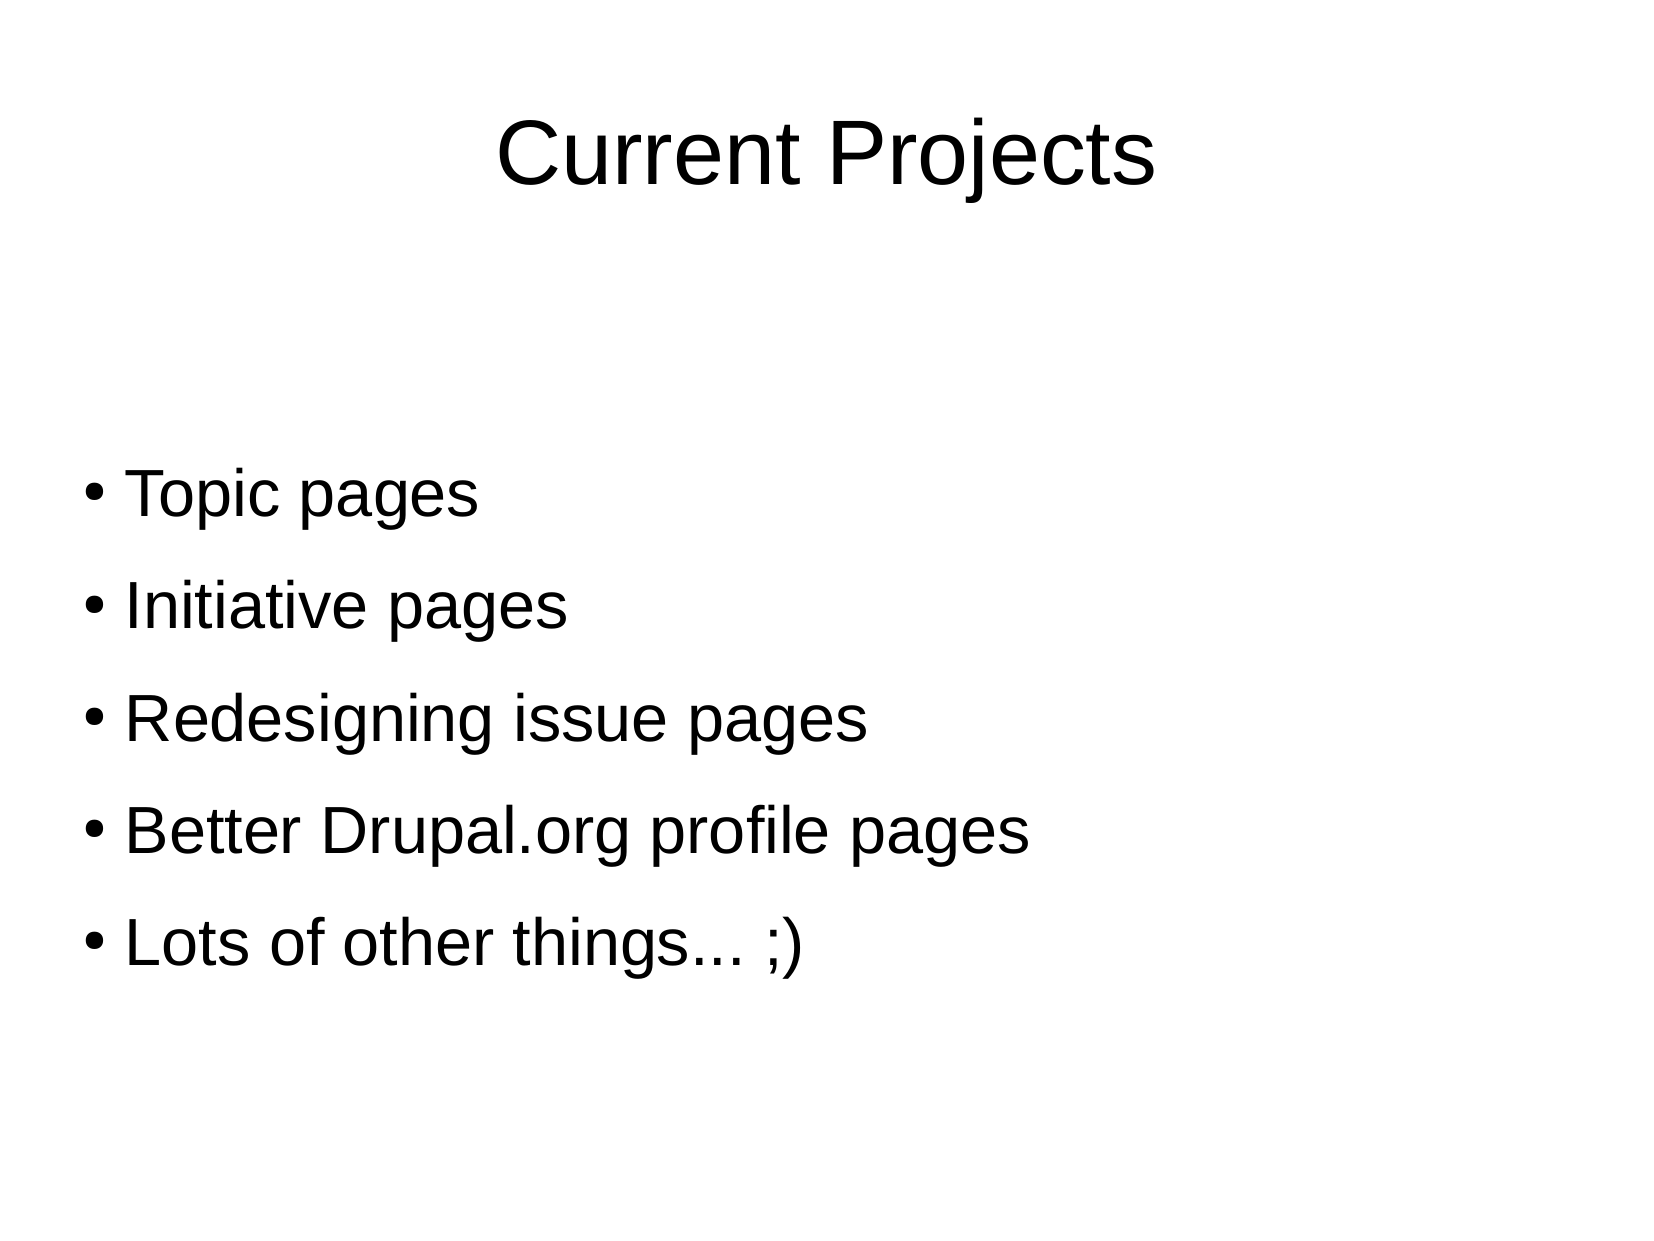

# Current Projects
 Topic pages
 Initiative pages
 Redesigning issue pages
 Better Drupal.org profile pages
 Lots of other things... ;)